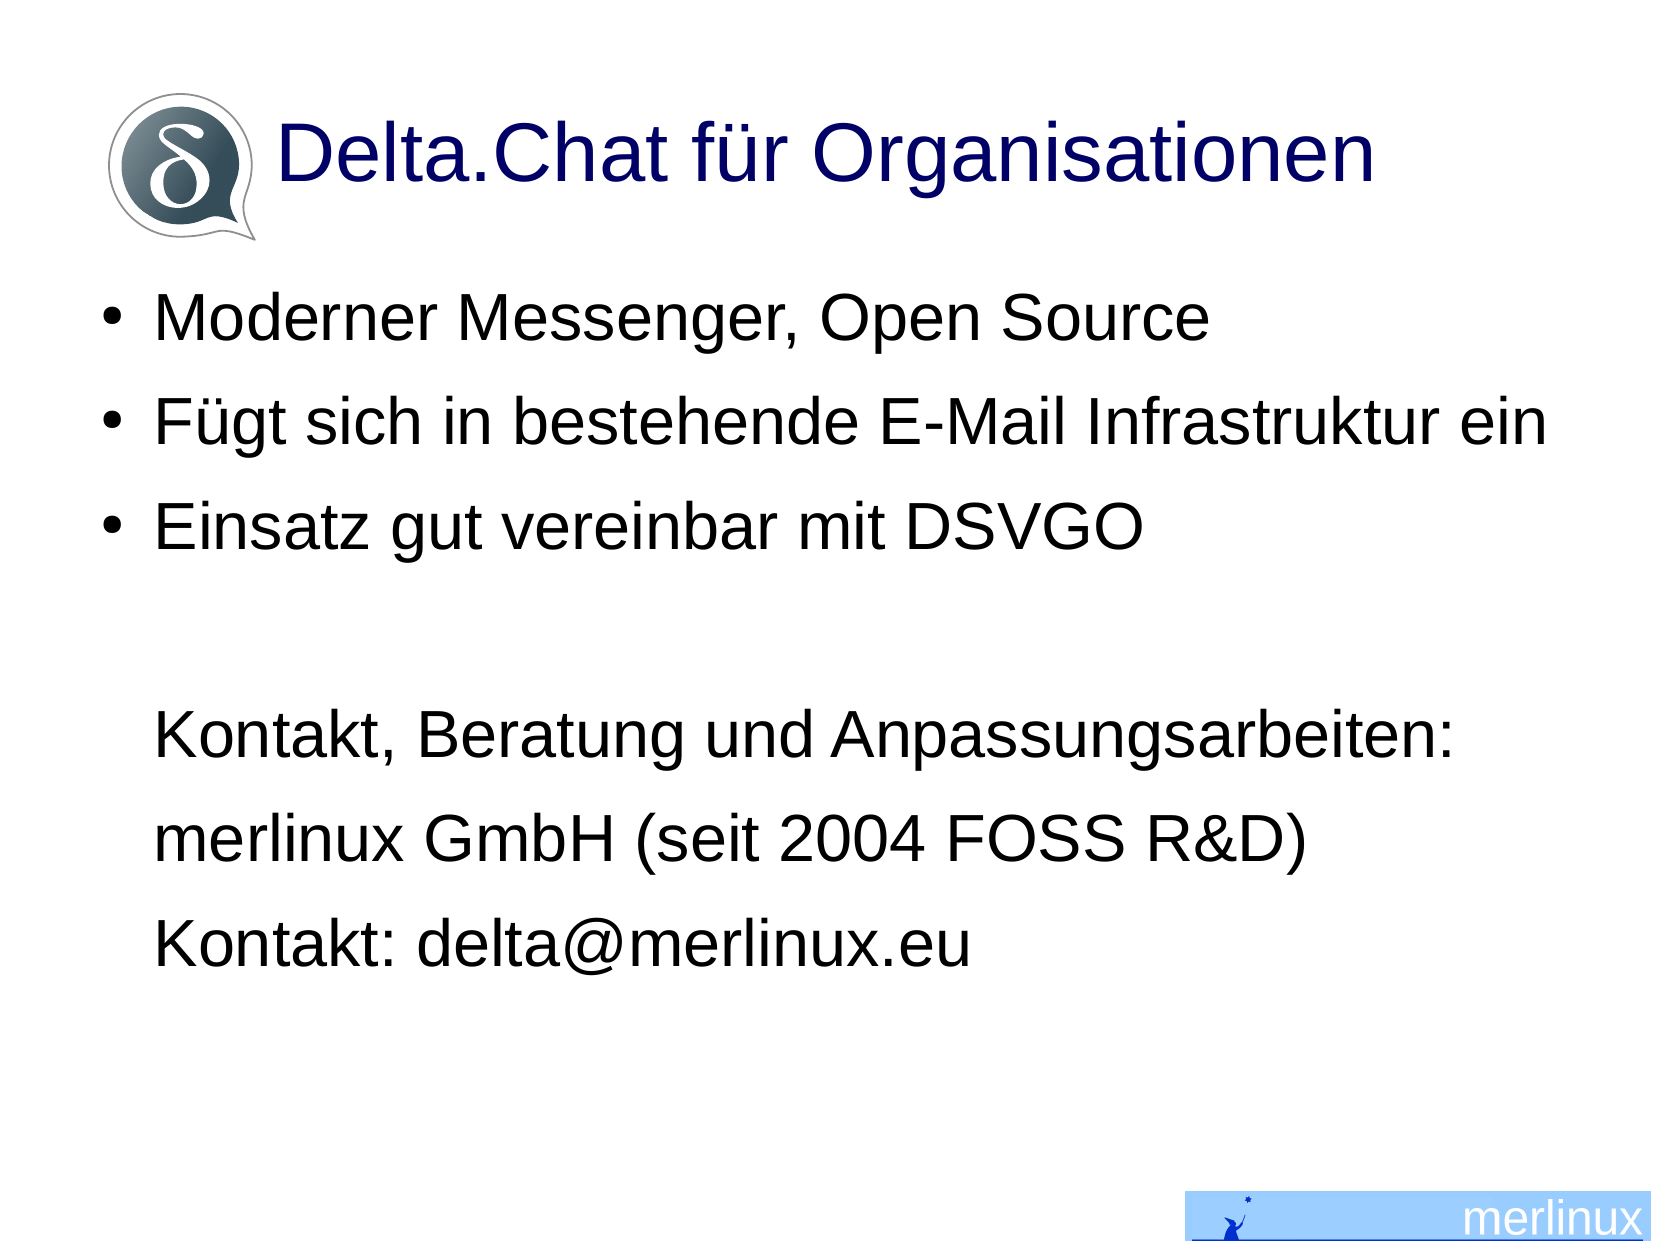

Delta.Chat für Organisationen
# Moderner Messenger, Open Source
Fügt sich in bestehende E-Mail Infrastruktur ein
Einsatz gut vereinbar mit DSVGO
Kontakt, Beratung und Anpassungsarbeiten:
merlinux GmbH (seit 2004 FOSS R&D)
Kontakt: delta@merlinux.eu